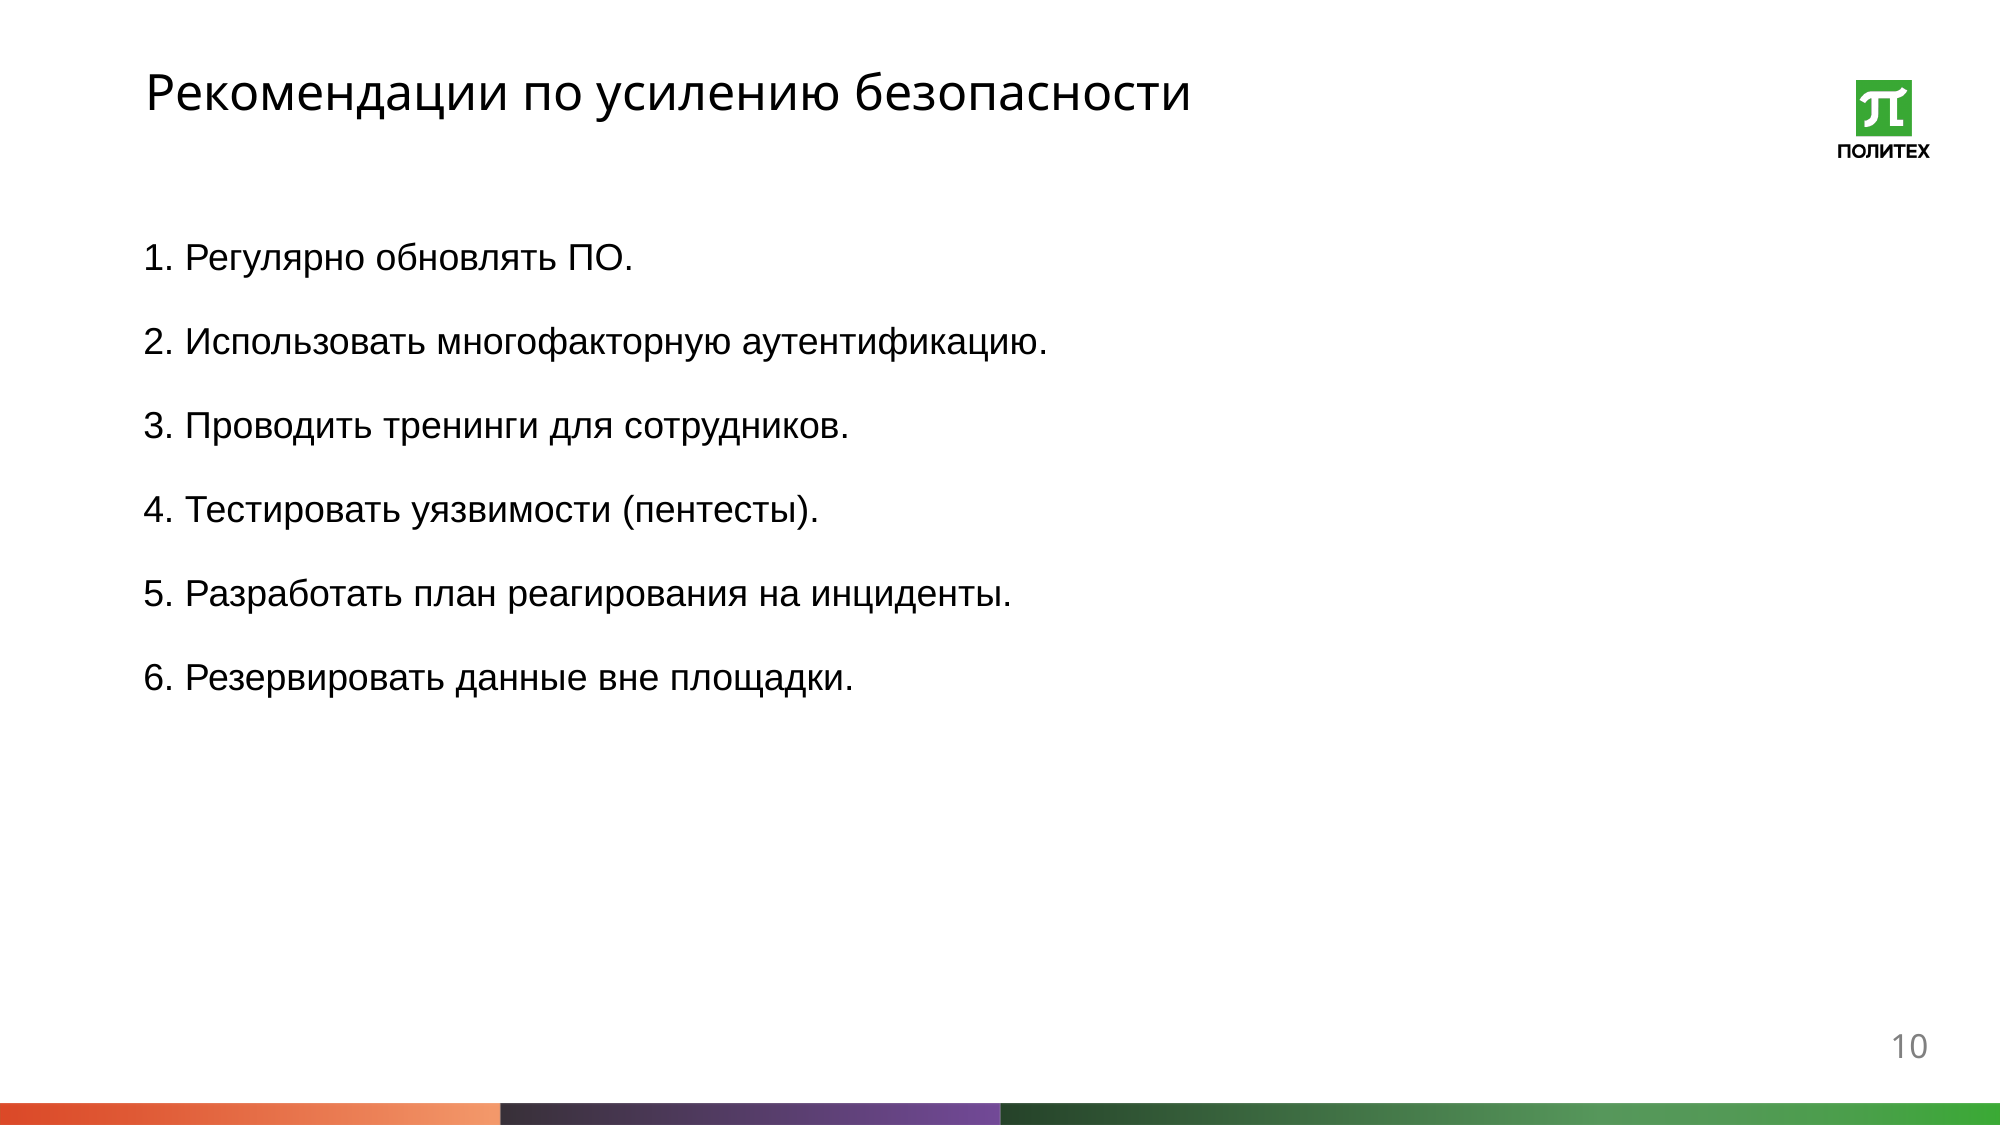

Рекомендации по усилению безопасности
 1. Регулярно обновлять ПО.
 2. Использовать многофакторную аутентификацию.
 3. Проводить тренинги для сотрудников.
 4. Тестировать уязвимости (пентесты).
 5. Разработать план реагирования на инциденты.
 6. Резервировать данные вне площадки.